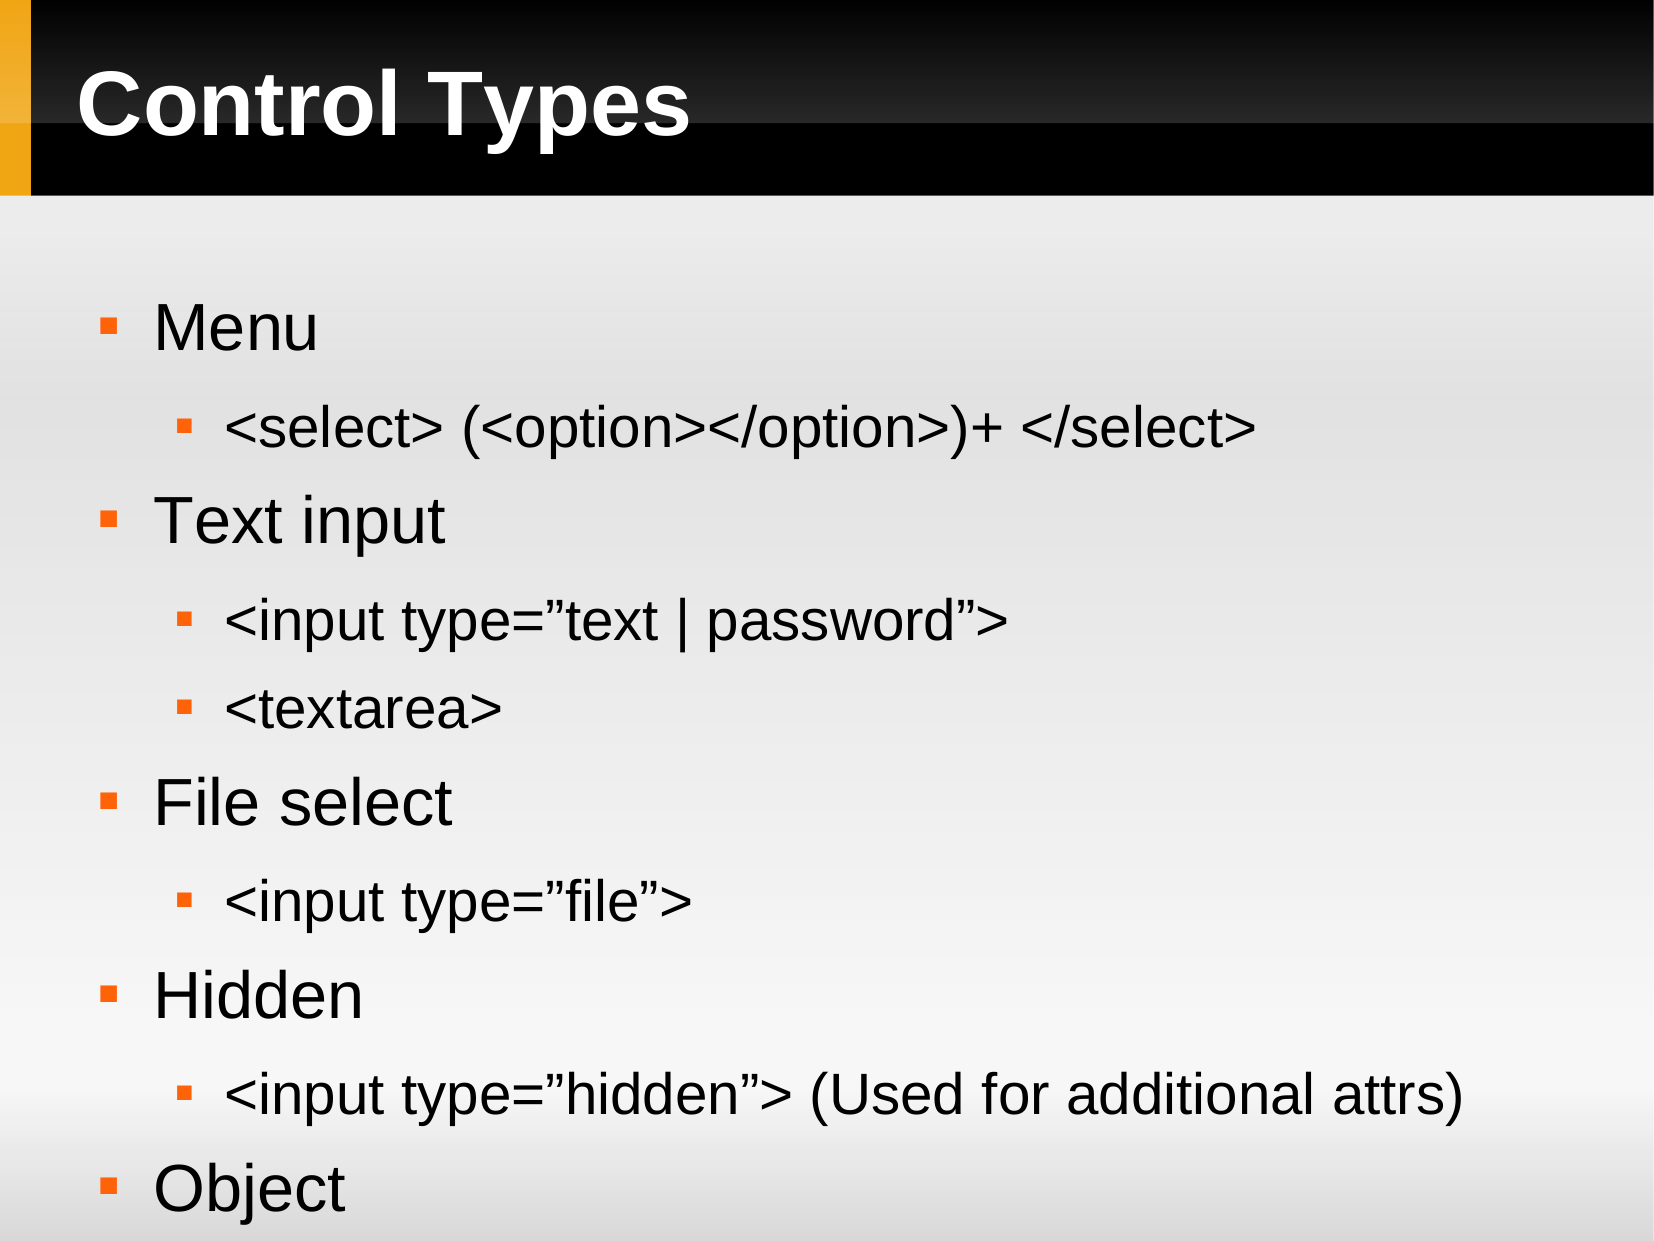

# Control Types
Menu
<select> (<option></option>)+ </select>
Text input
<input type=”text | password”>
<textarea>
File select
<input type=”file”>
Hidden
<input type=”hidden”> (Used for additional attrs)
Object